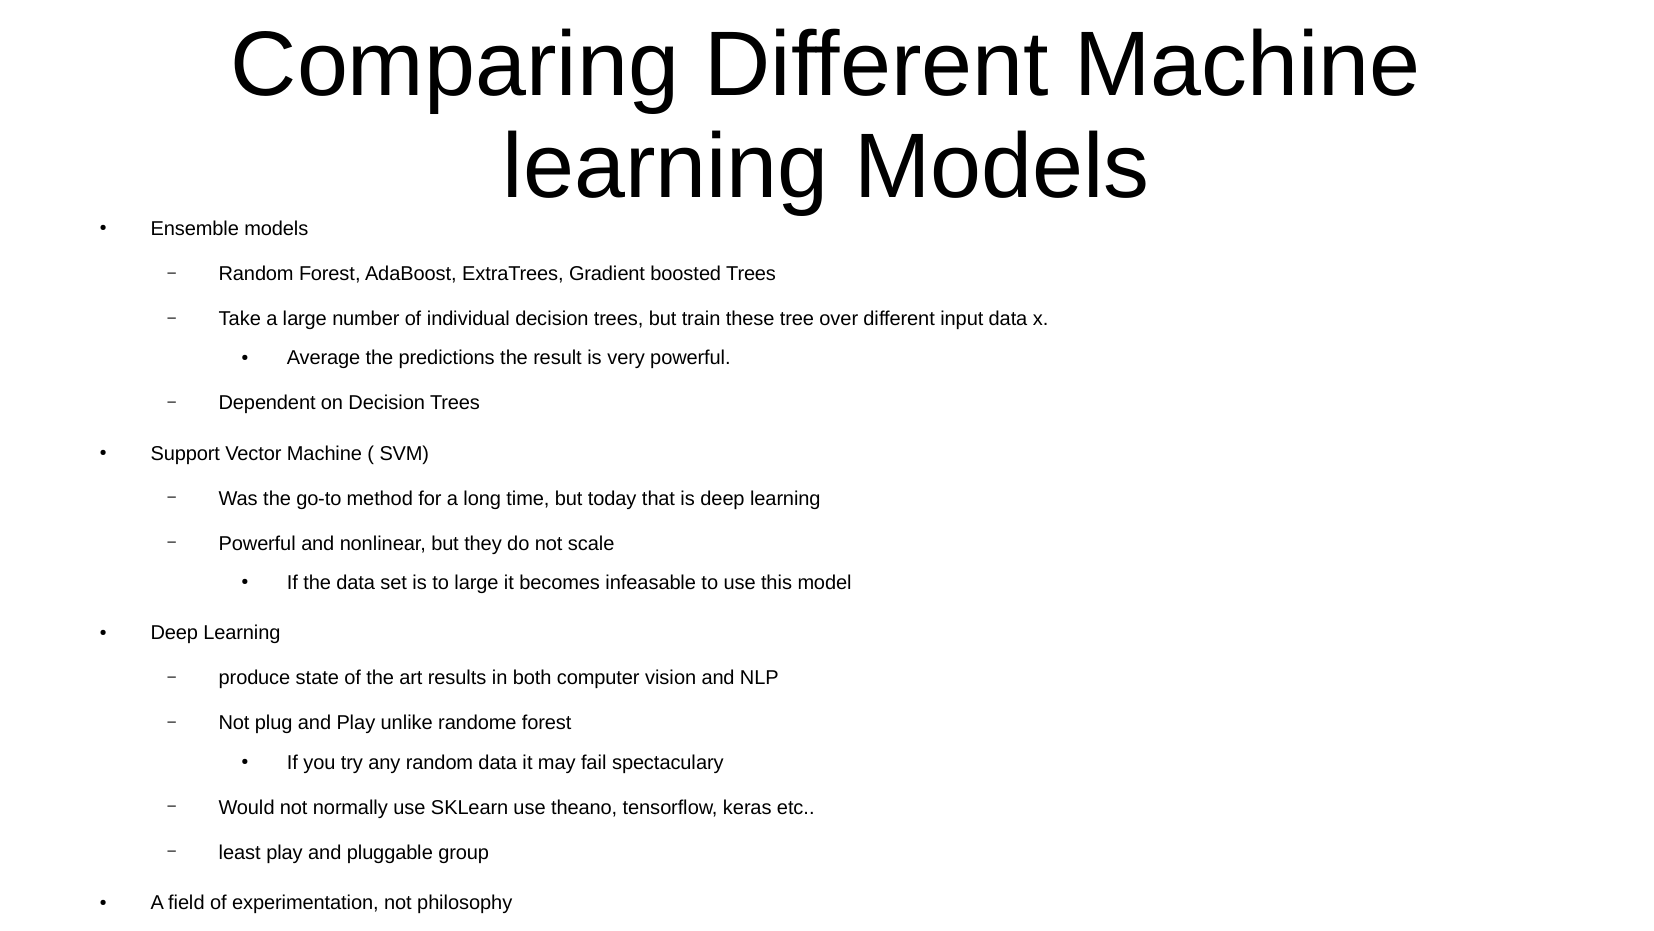

# Comparing Different Machine learning Models
Ensemble models
Random Forest, AdaBoost, ExtraTrees, Gradient boosted Trees
Take a large number of individual decision trees, but train these tree over different input data x.
Average the predictions the result is very powerful.
Dependent on Decision Trees
Support Vector Machine ( SVM)
Was the go-to method for a long time, but today that is deep learning
Powerful and nonlinear, but they do not scale
If the data set is to large it becomes infeasable to use this model
Deep Learning
produce state of the art results in both computer vision and NLP
Not plug and Play unlike randome forest
If you try any random data it may fail spectaculary
Would not normally use SKLearn use theano, tensorflow, keras etc..
least play and pluggable group
A field of experimentation, not philosophy